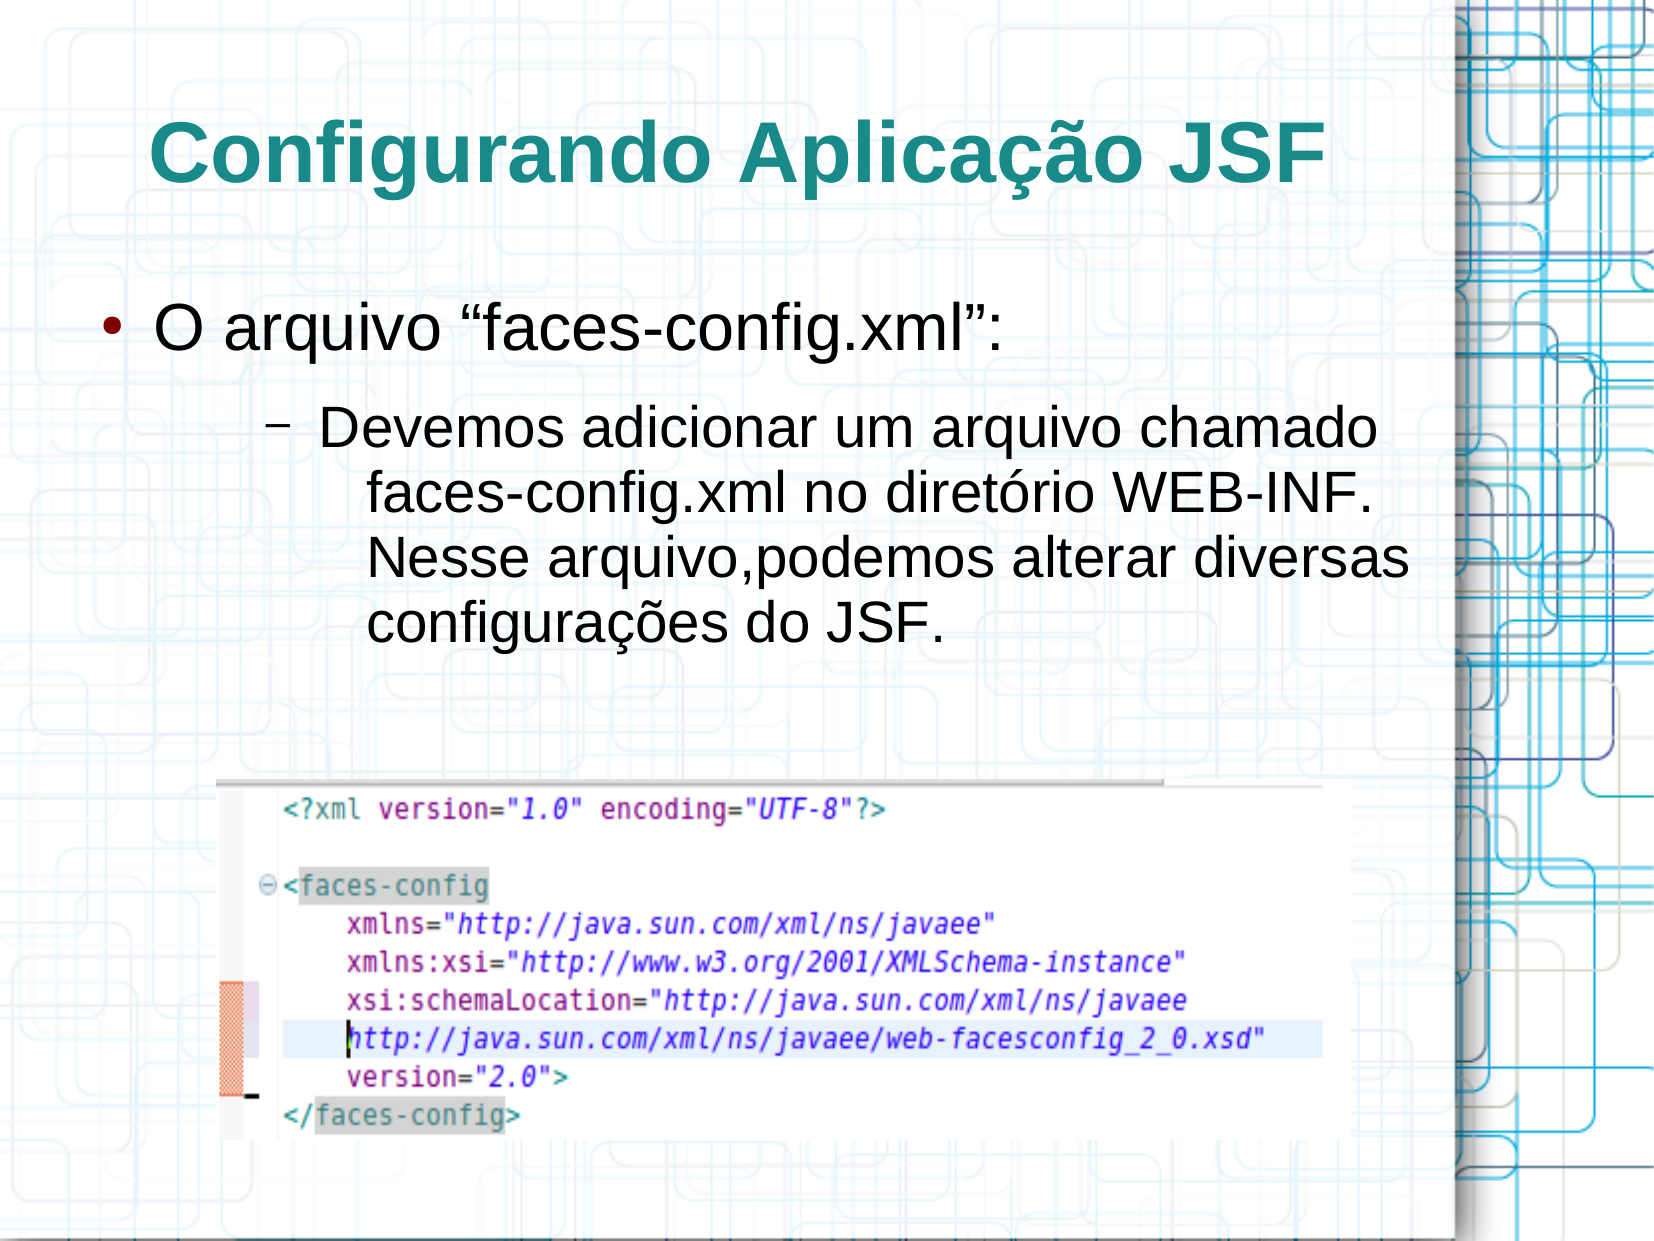

# Configurando Aplicação JSF
O arquivo “faces-config.xml”:
Devemos adicionar um arquivo chamado faces-config.xml no diretório WEB-INF. Nesse arquivo,podemos alterar diversas configurações do JSF.